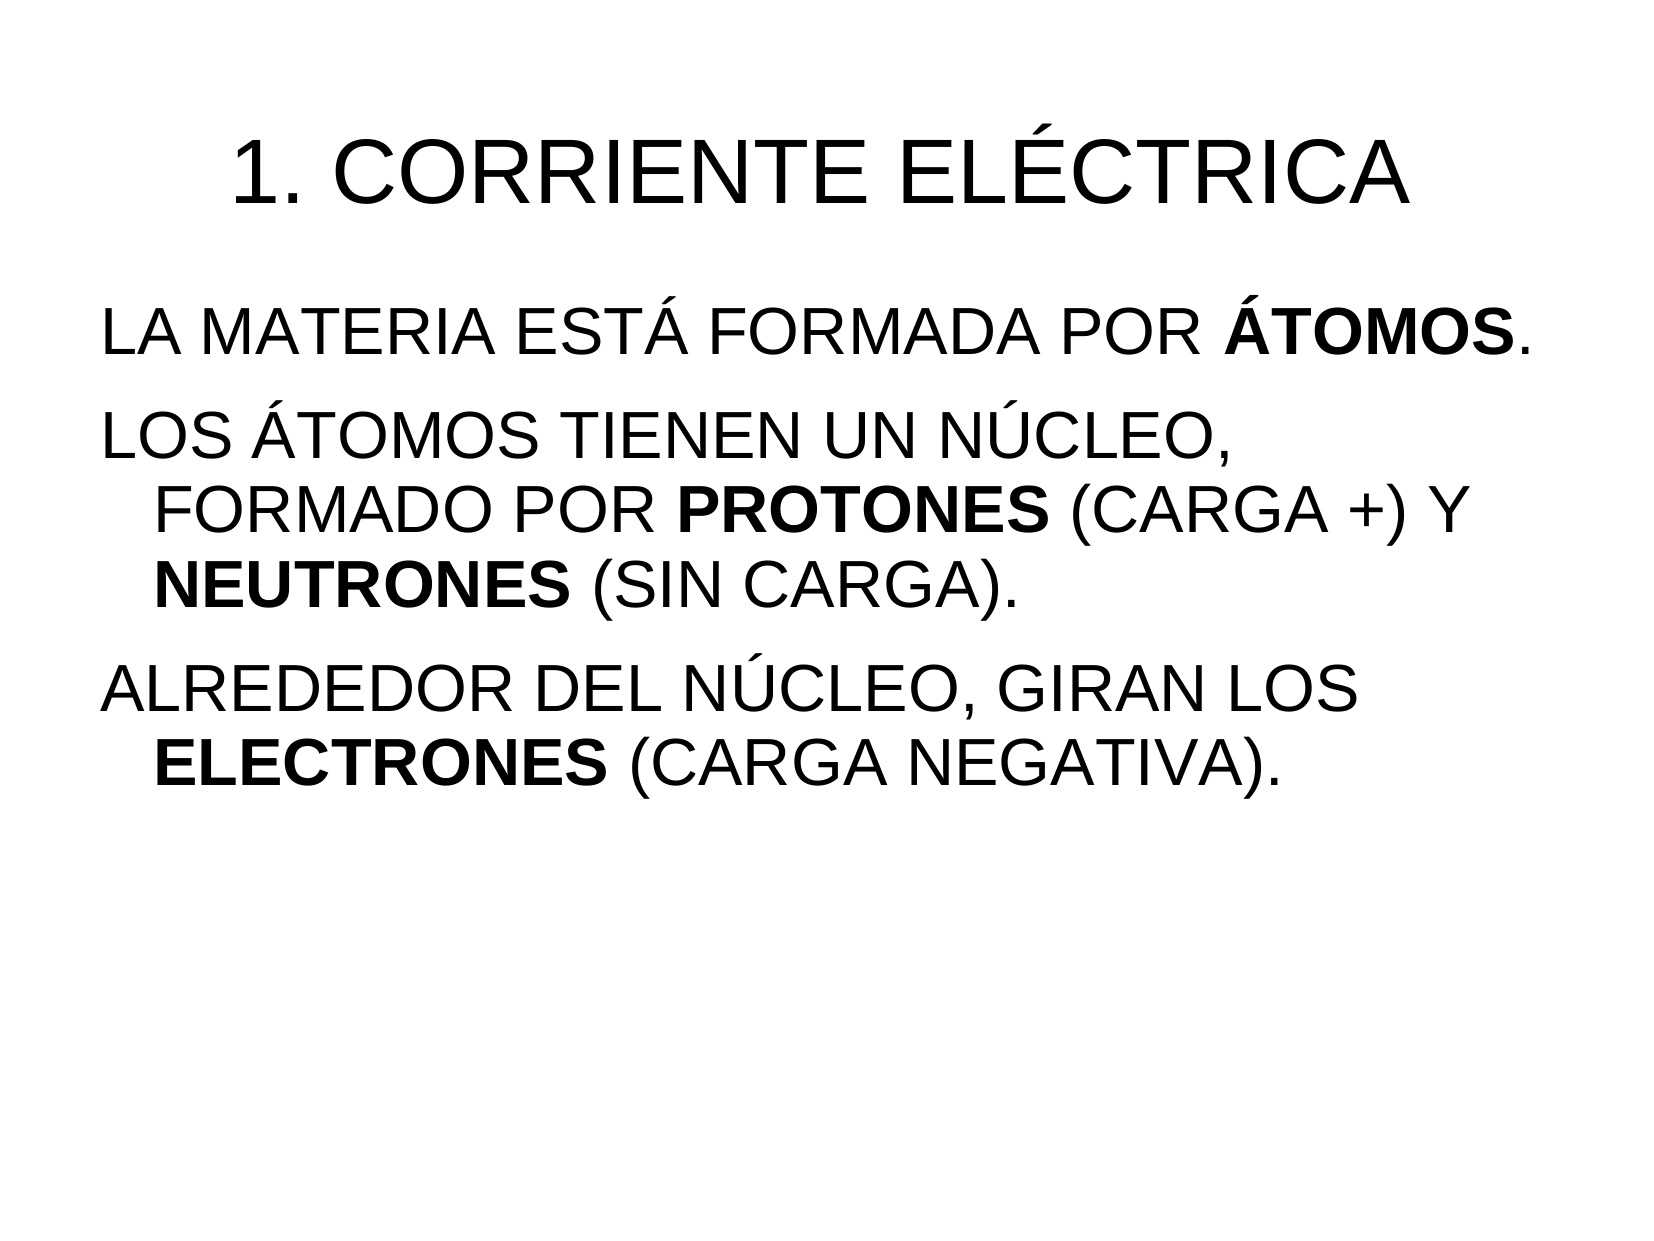

# 1. CORRIENTE ELÉCTRICA
LA MATERIA ESTÁ FORMADA POR ÁTOMOS.
LOS ÁTOMOS TIENEN UN NÚCLEO, FORMADO POR PROTONES (CARGA +) Y NEUTRONES (SIN CARGA).
ALREDEDOR DEL NÚCLEO, GIRAN LOS ELECTRONES (CARGA NEGATIVA).